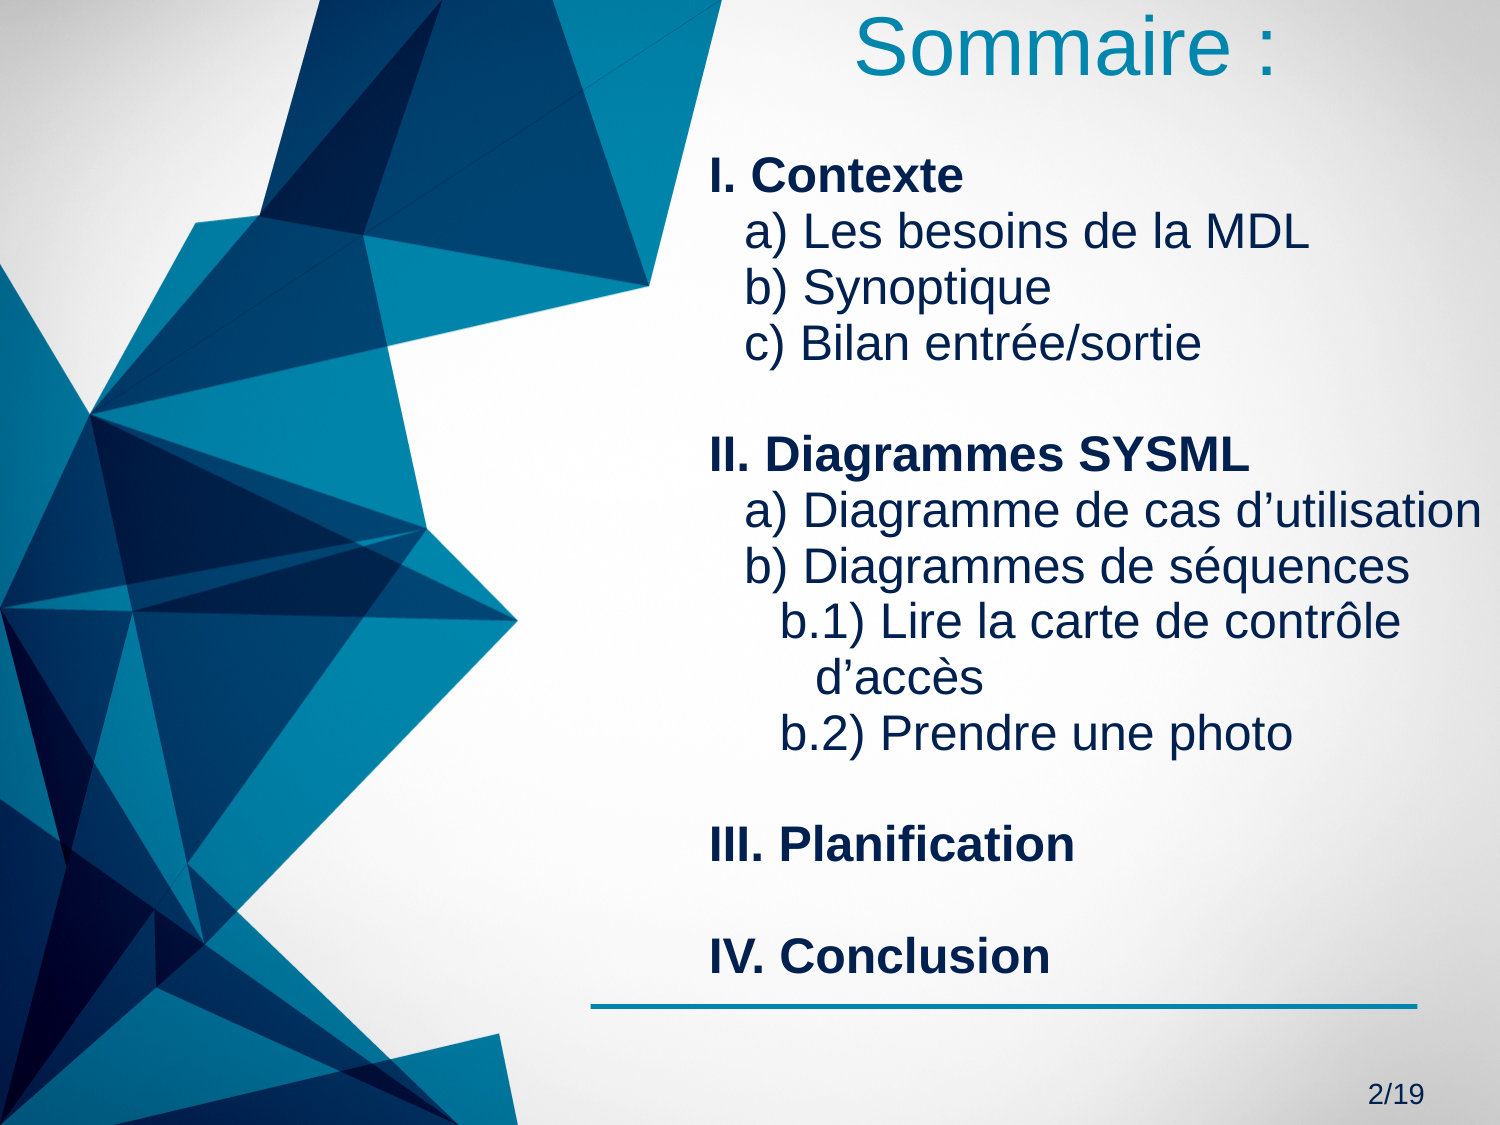

# Sommaire :
 Contexte
 Les besoins de la MDL
 Synoptique
 Bilan entrée/sortie
 Diagrammes SYSML
 Diagramme de cas d’utilisation
 Diagrammes de séquences
 Lire la carte de contrôle d’accès
 Prendre une photo
 Planification
 Conclusion
2